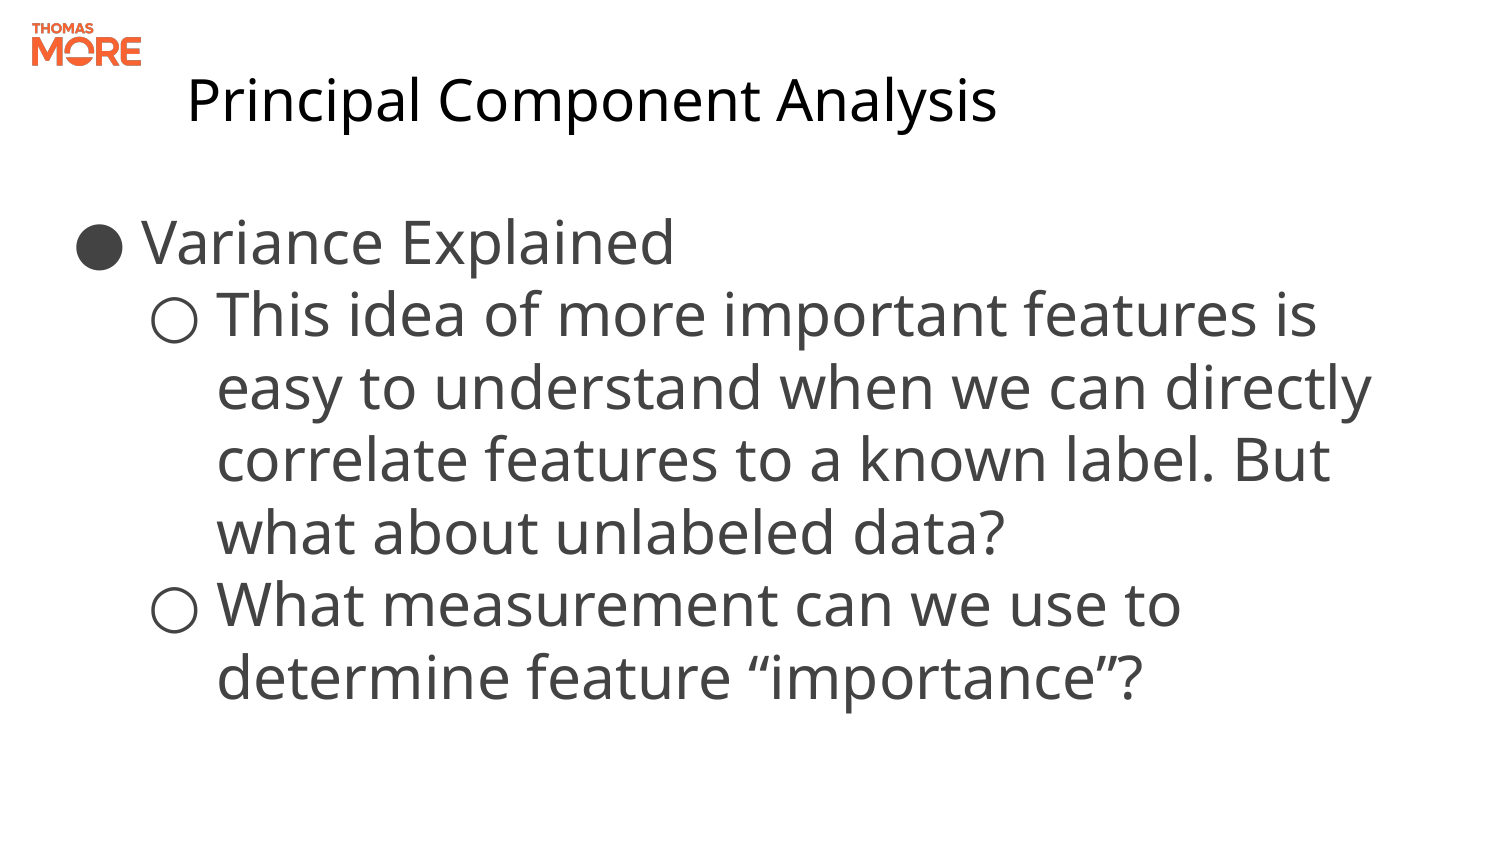

# Principal Component Analysis
Variance Explained
This idea of more important features is easy to understand when we can directly correlate features to a known label. But what about unlabeled data?
What measurement can we use to determine feature “importance”?